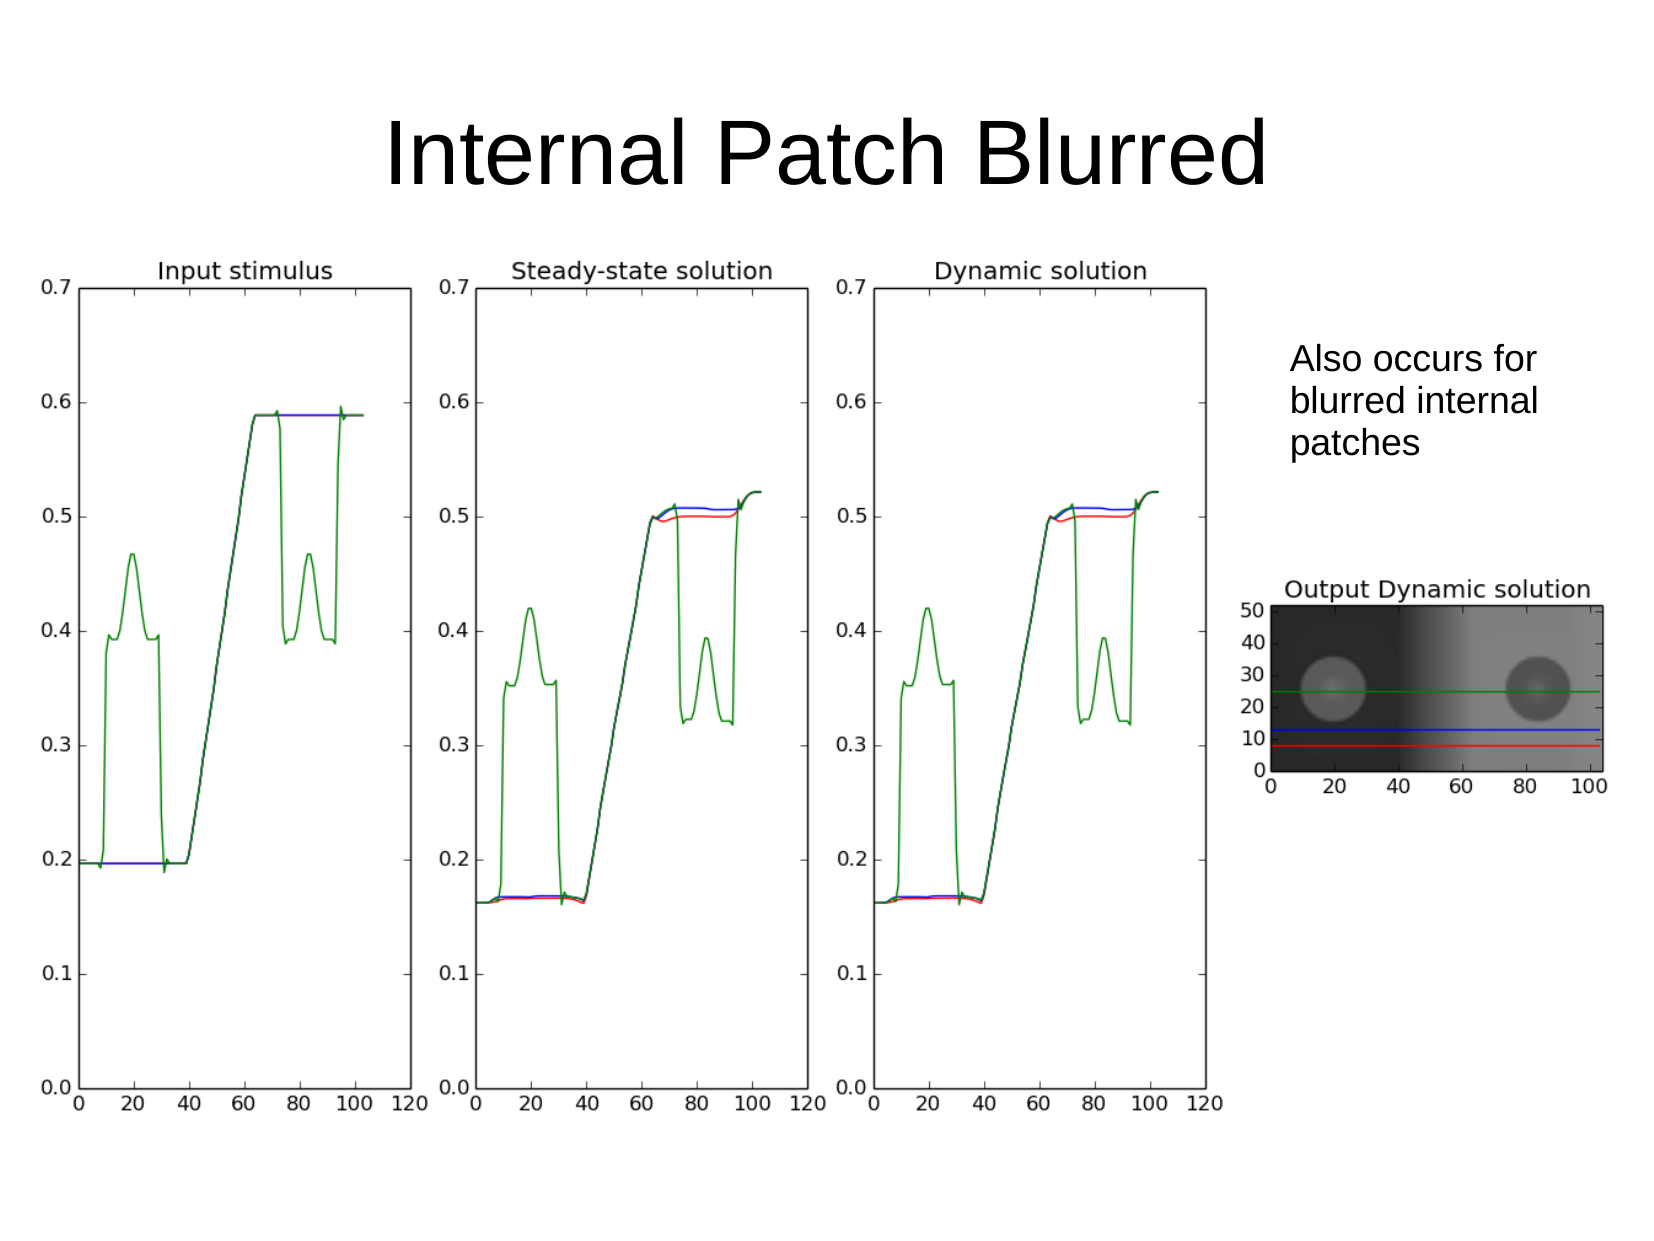

# Internal Patch Blurred
Also occurs for blurred internal patches